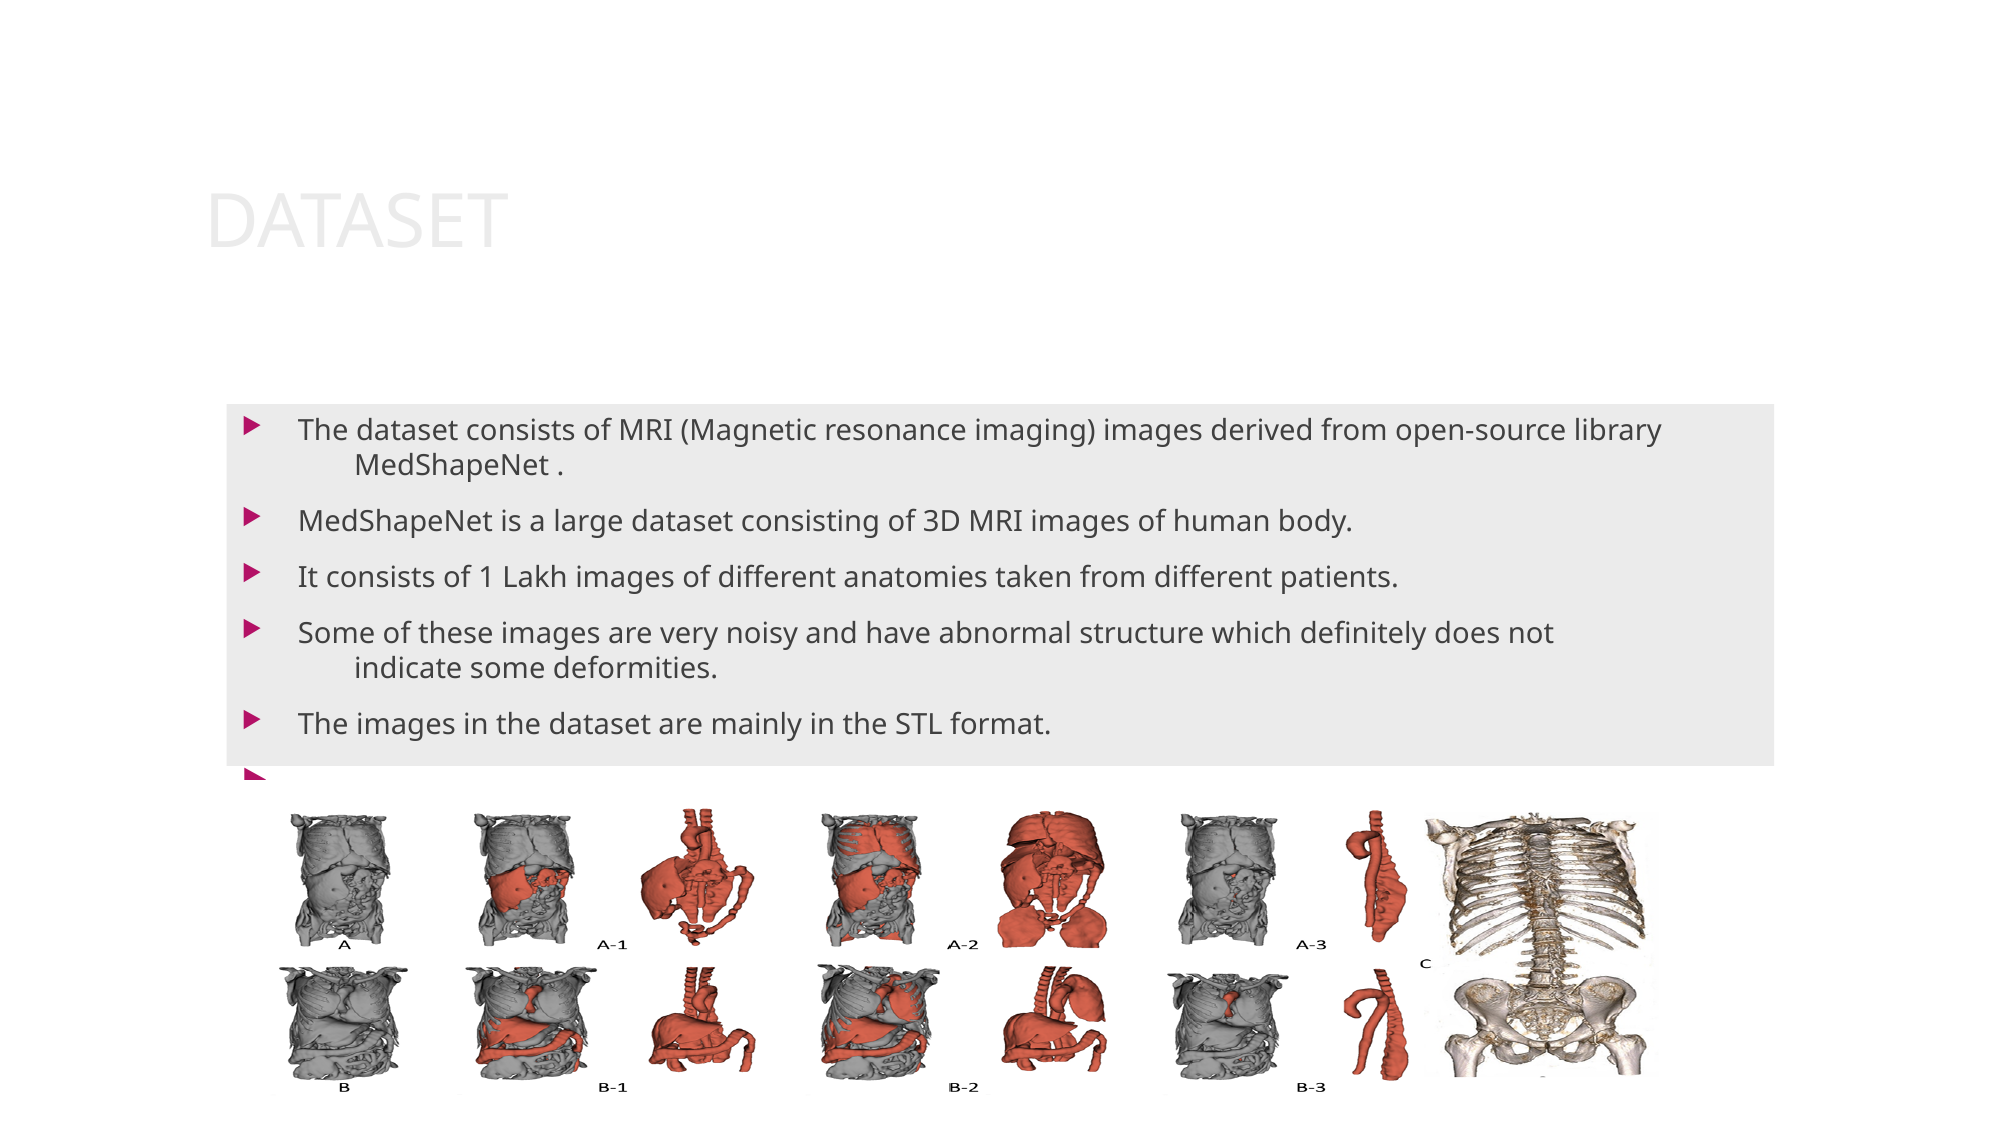

# DATASET
The dataset consists of MRI (Magnetic resonance imaging) images derived from open-source library MedShapeNet .
MedShapeNet is a large dataset consisting of 3D MRI images of human body.
It consists of 1 Lakh images of different anatomies taken from different patients.
Some of these images are very noisy and have abnormal structure which definitely does not indicate some deformities.
The images in the dataset are mainly in the STL format.